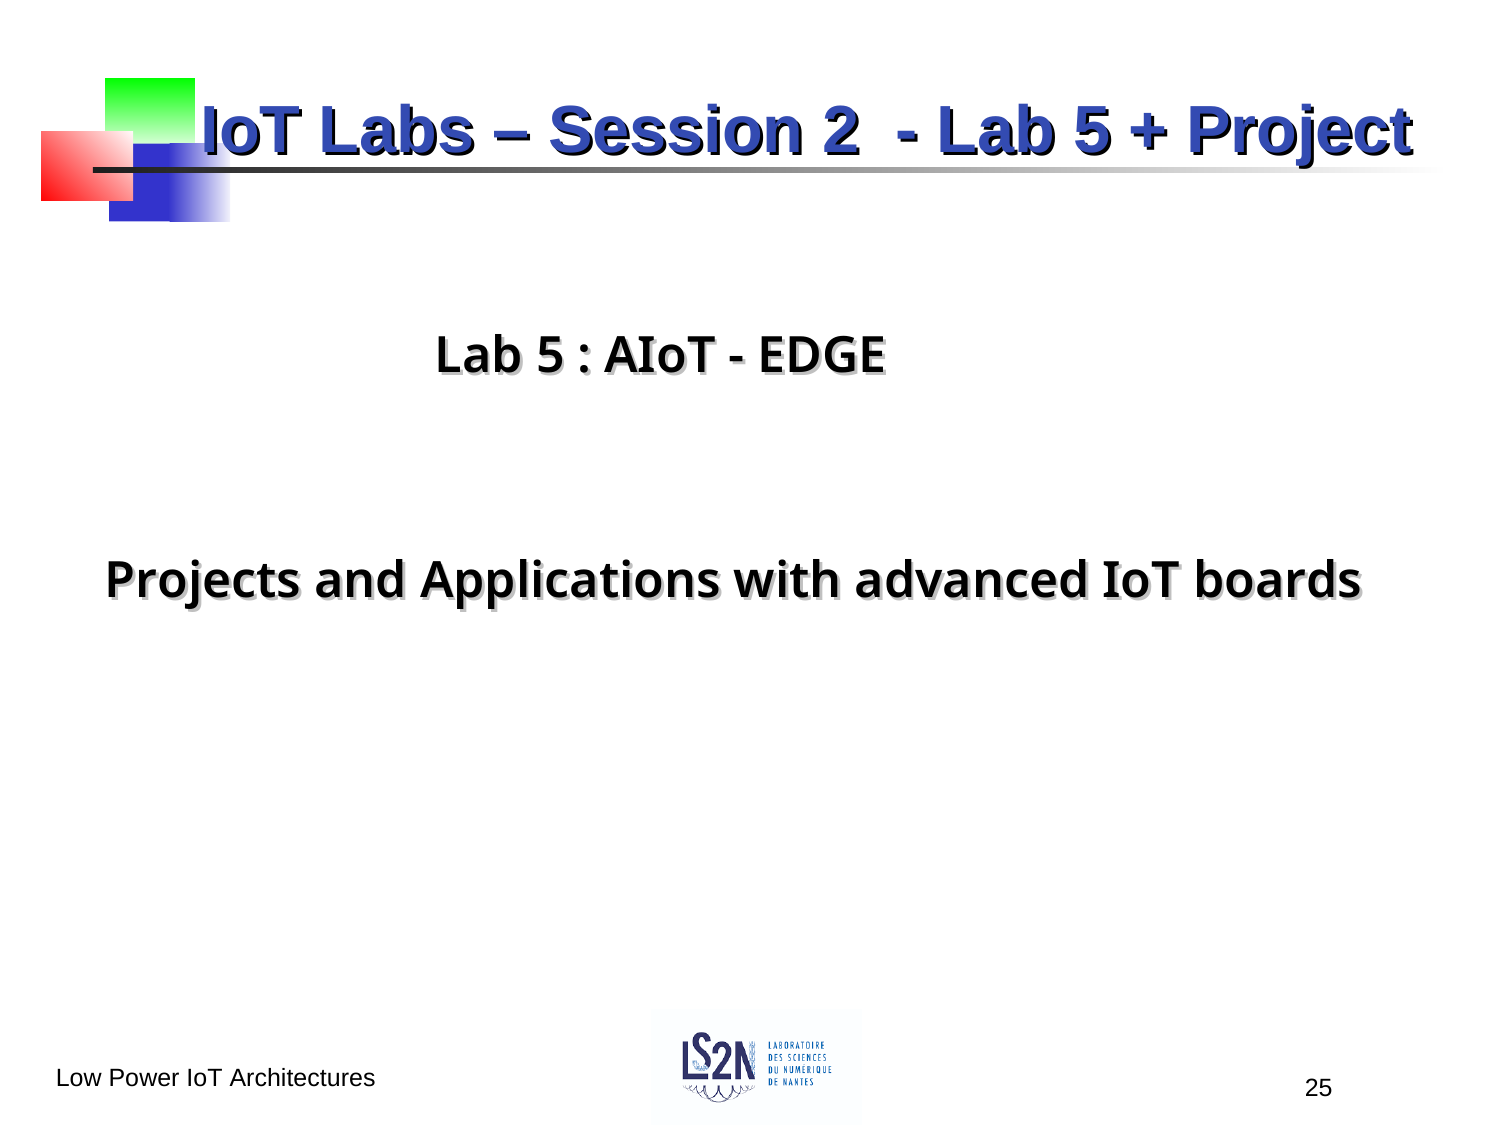

# IoT Labs – Session 2 - Lab 5 + Project
Lab 5 : AIoT - EDGE
Projects and Applications with advanced IoT boards
25